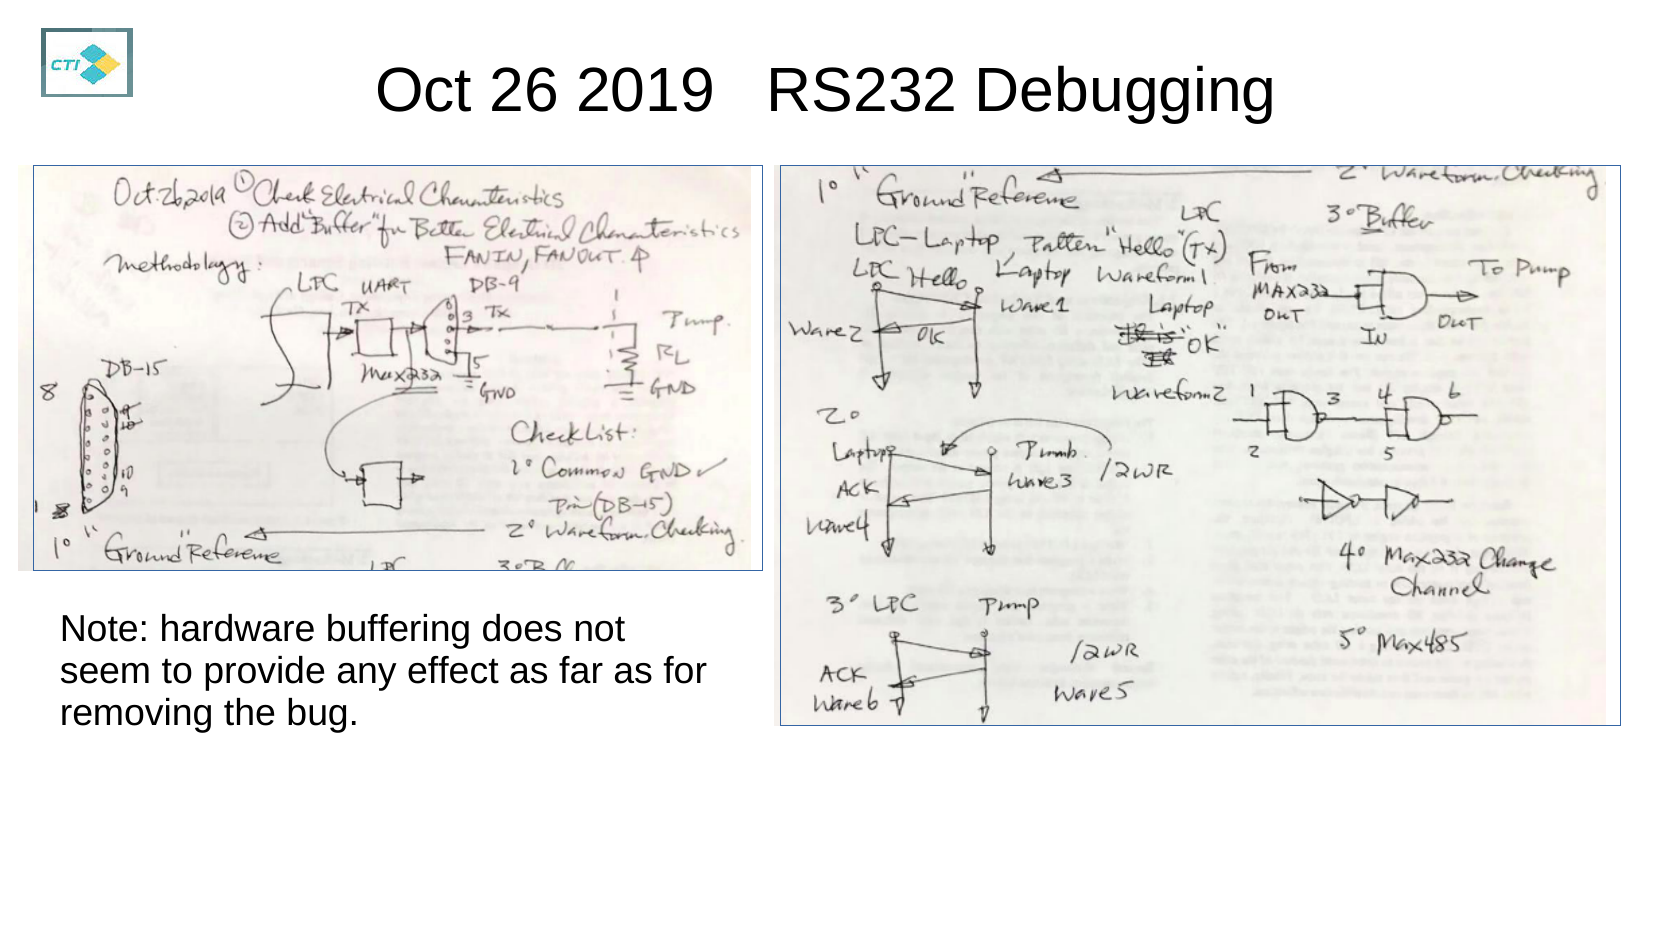

# Oct 26 2019 RS232 Debugging
Note: hardware buffering does not seem to provide any effect as far as for removing the bug.